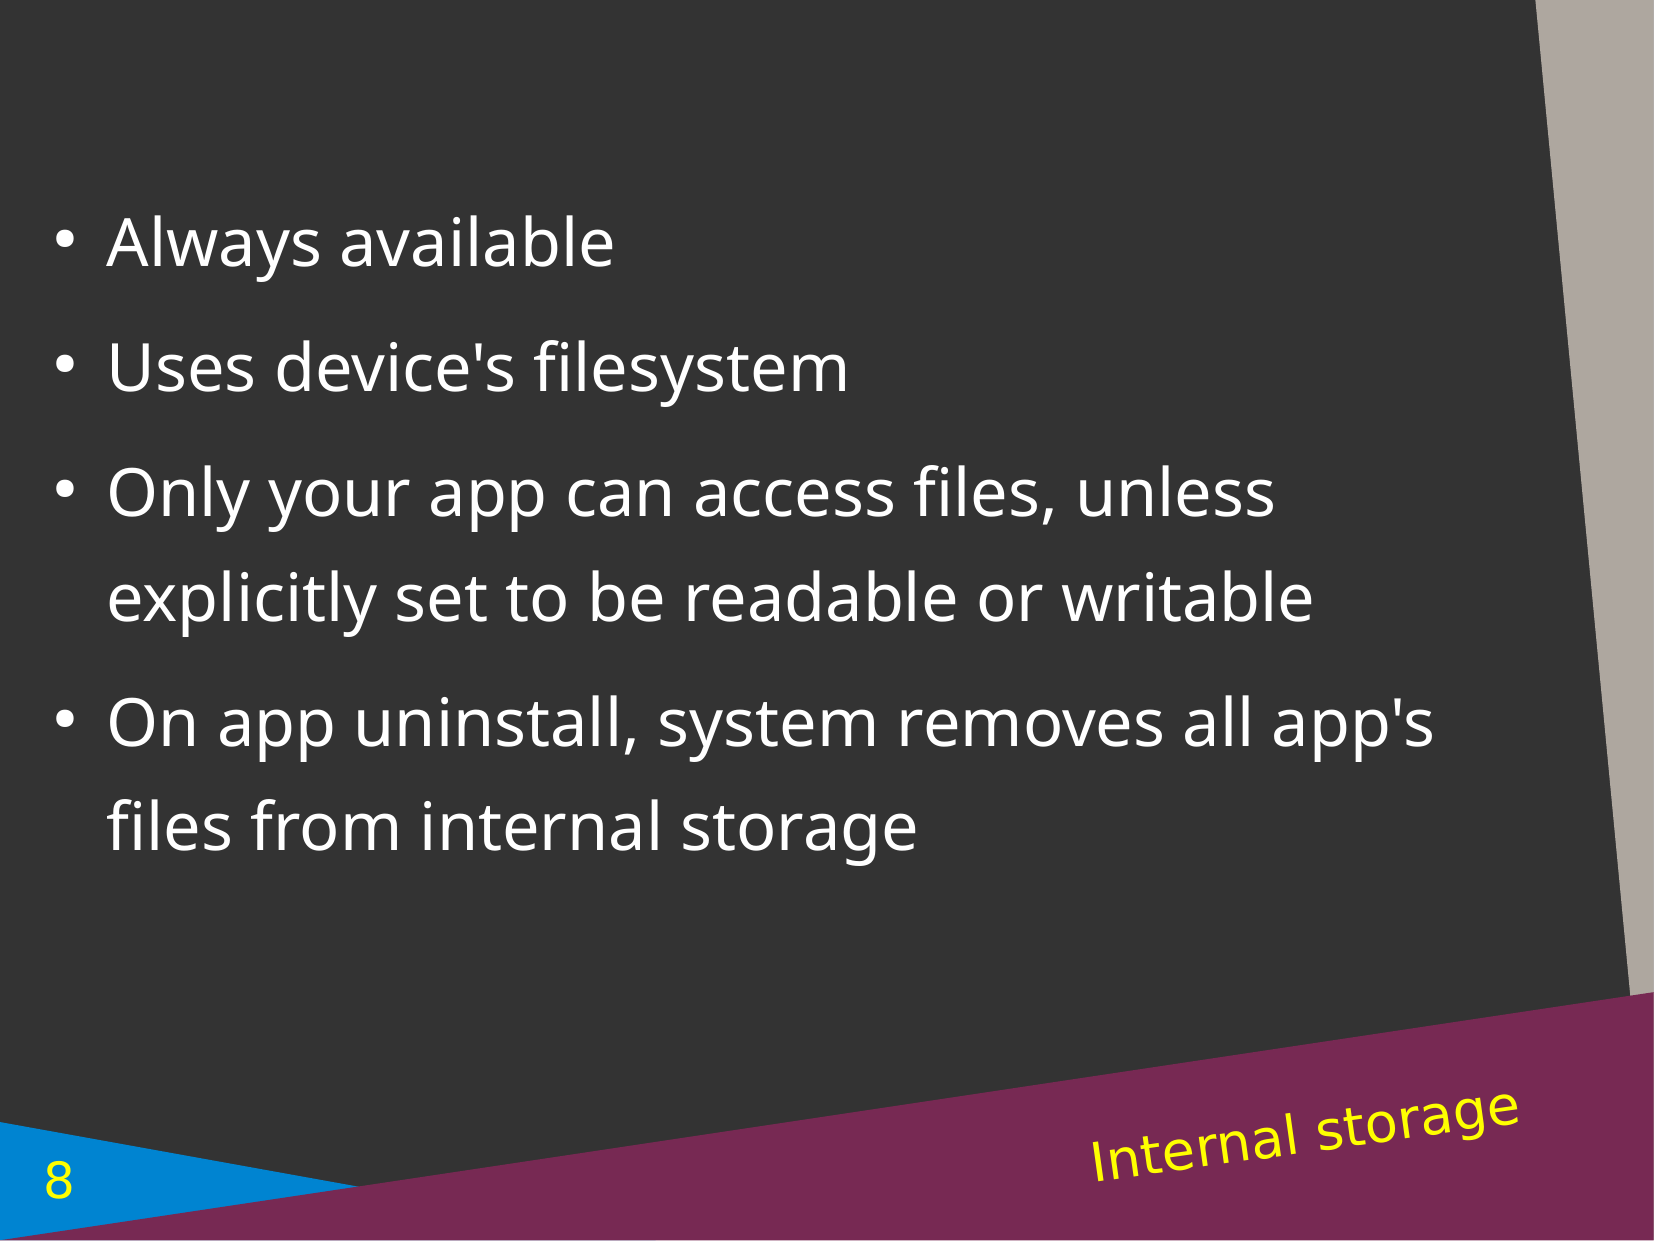

Always available
Uses device's filesystem
Only your app can access files, unless explicitly set to be readable or writable
On app uninstall, system removes all app's files from internal storage
# Internal storage
8